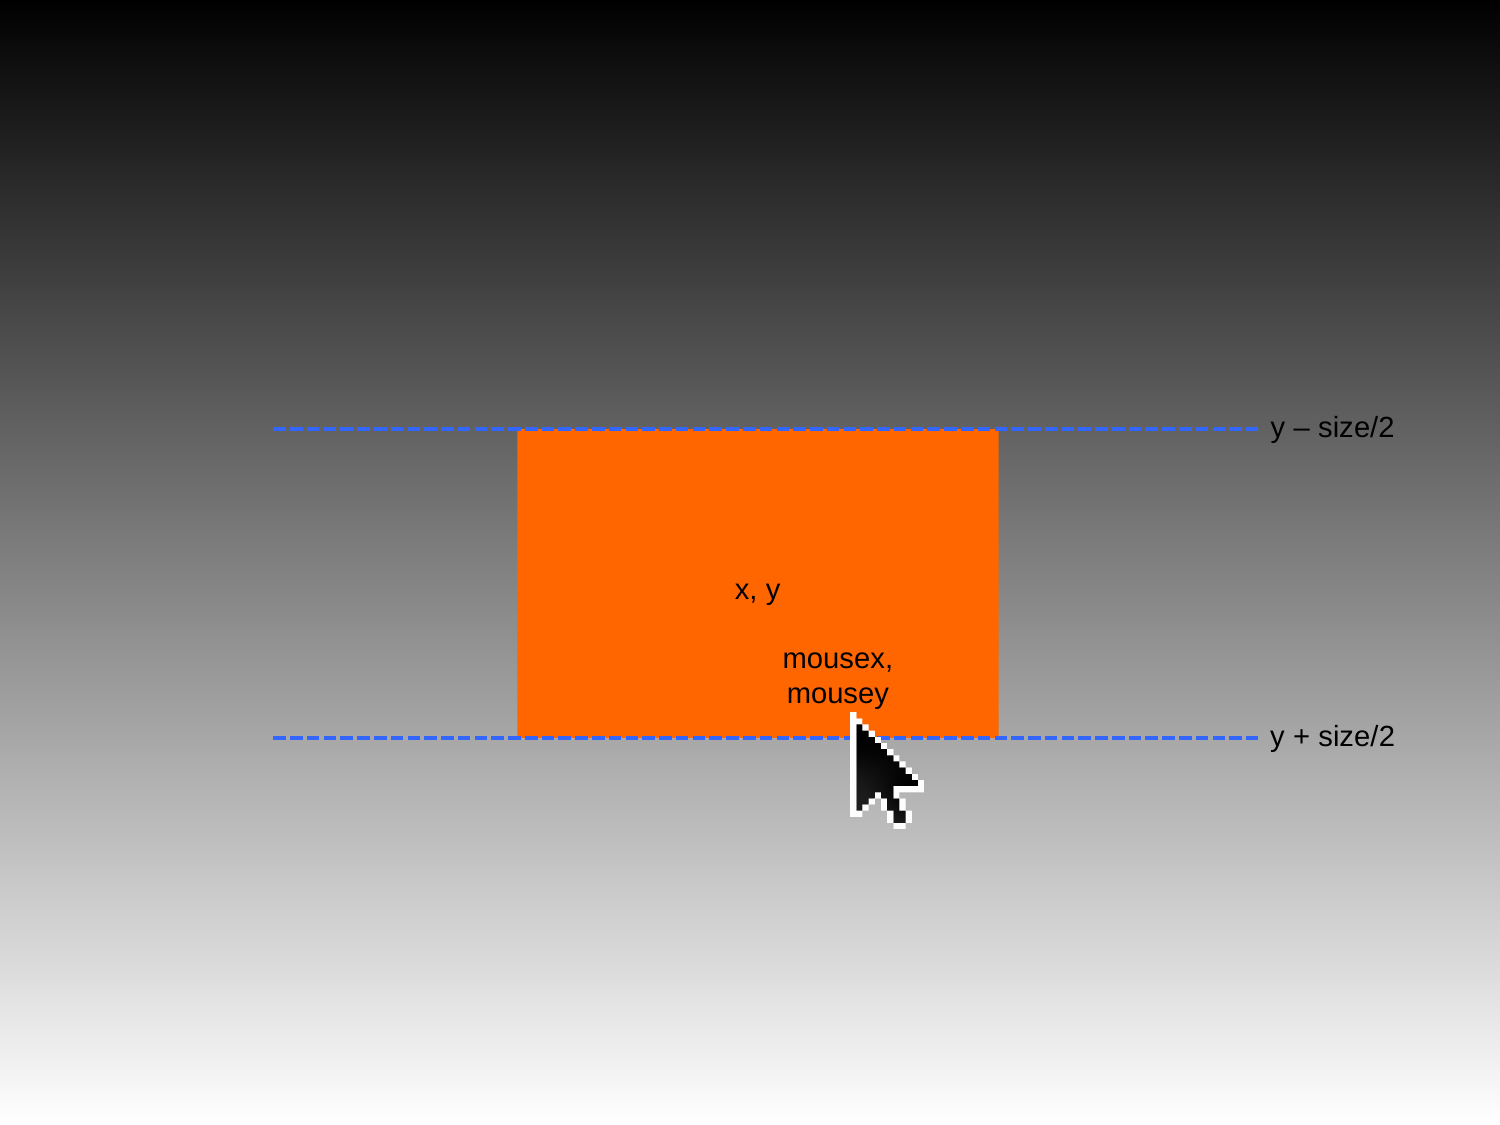

#
y – size/2
x, y
mousex, mousey
y + size/2